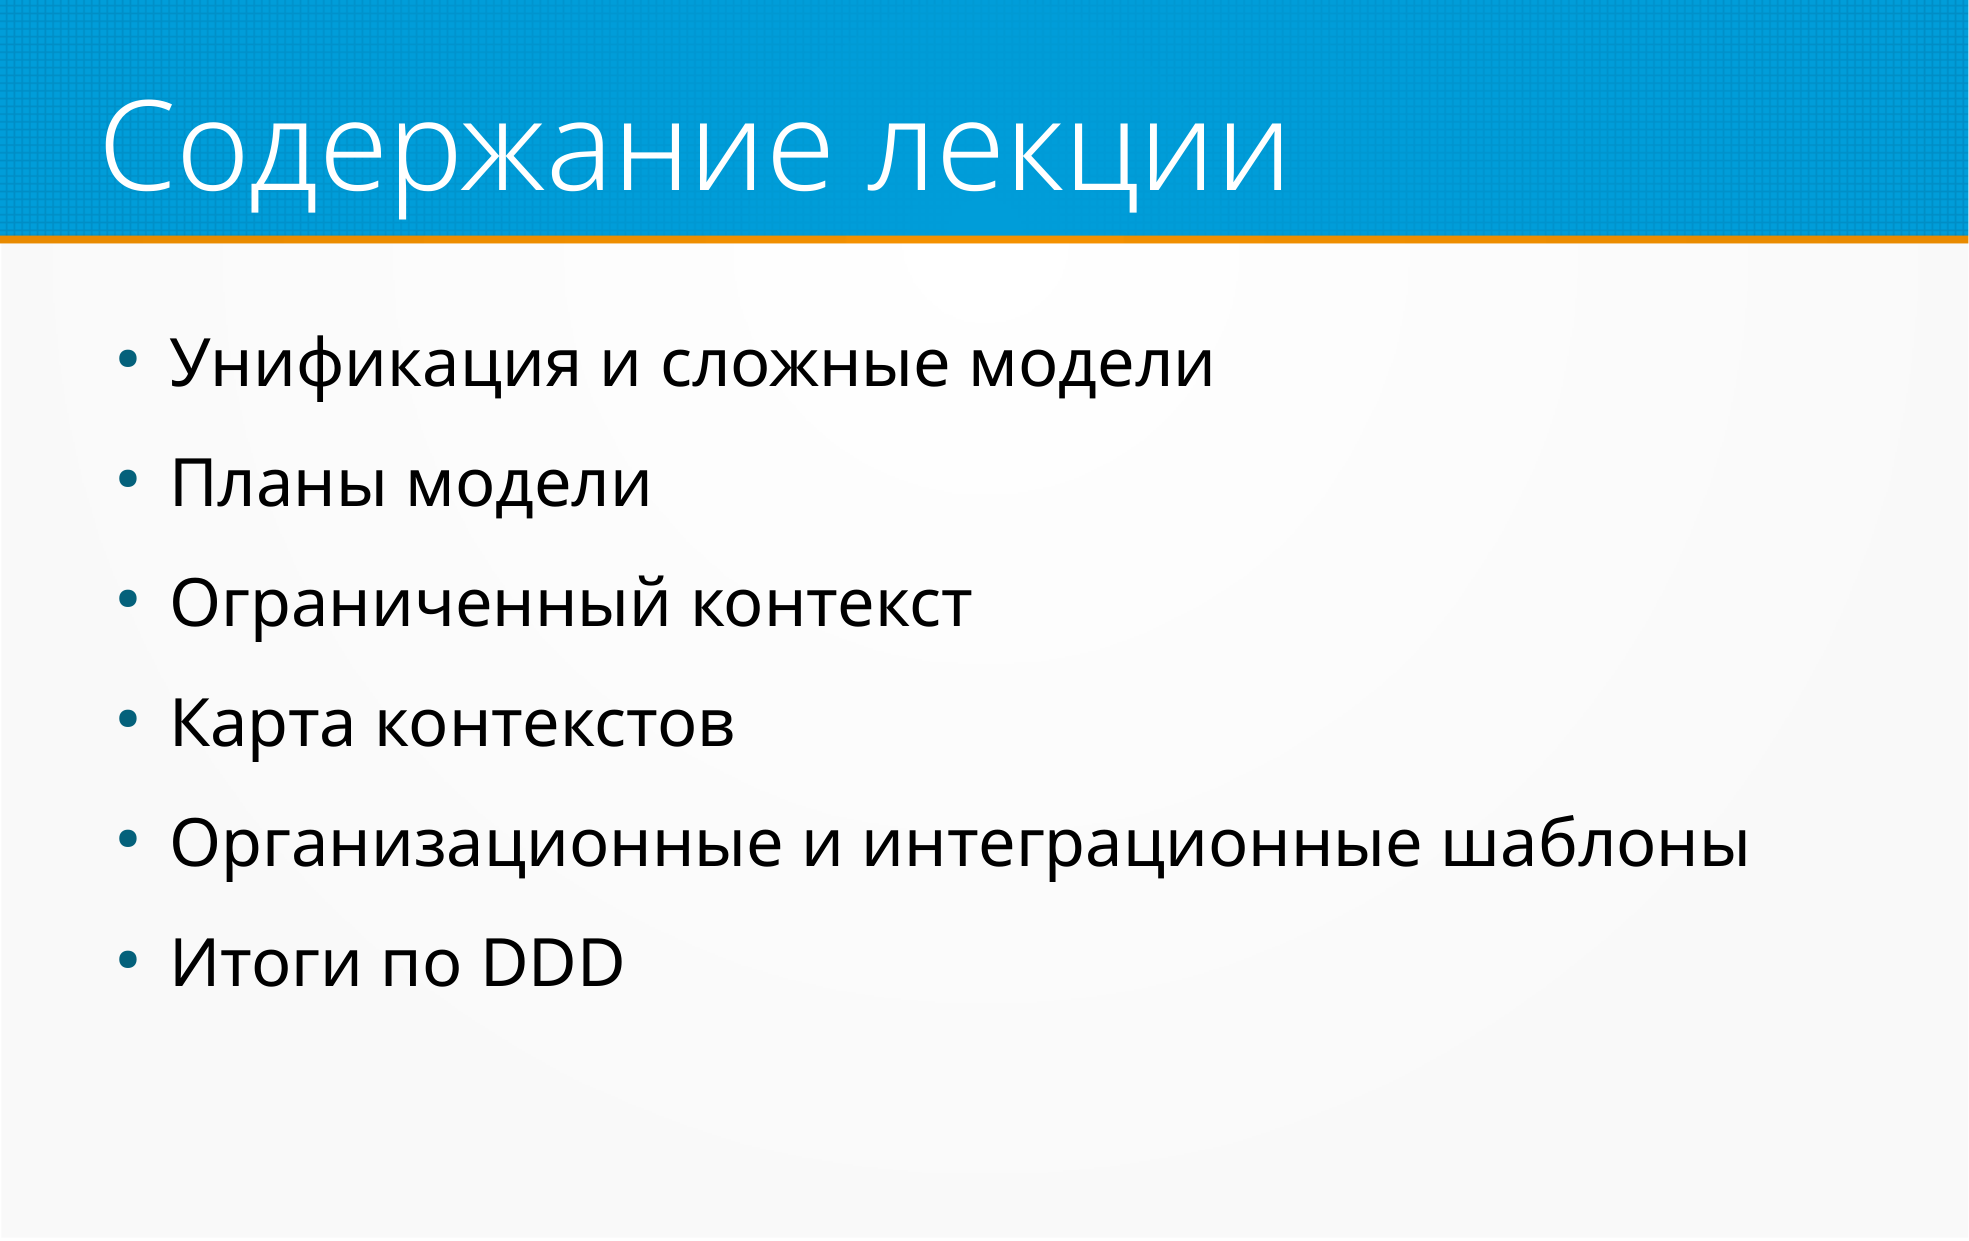

# Содержание лекции
Унификация и сложные модели
Планы модели
Ограниченный контекст
Карта контекстов
Организационные и интеграционные шаблоны
Итоги по DDD